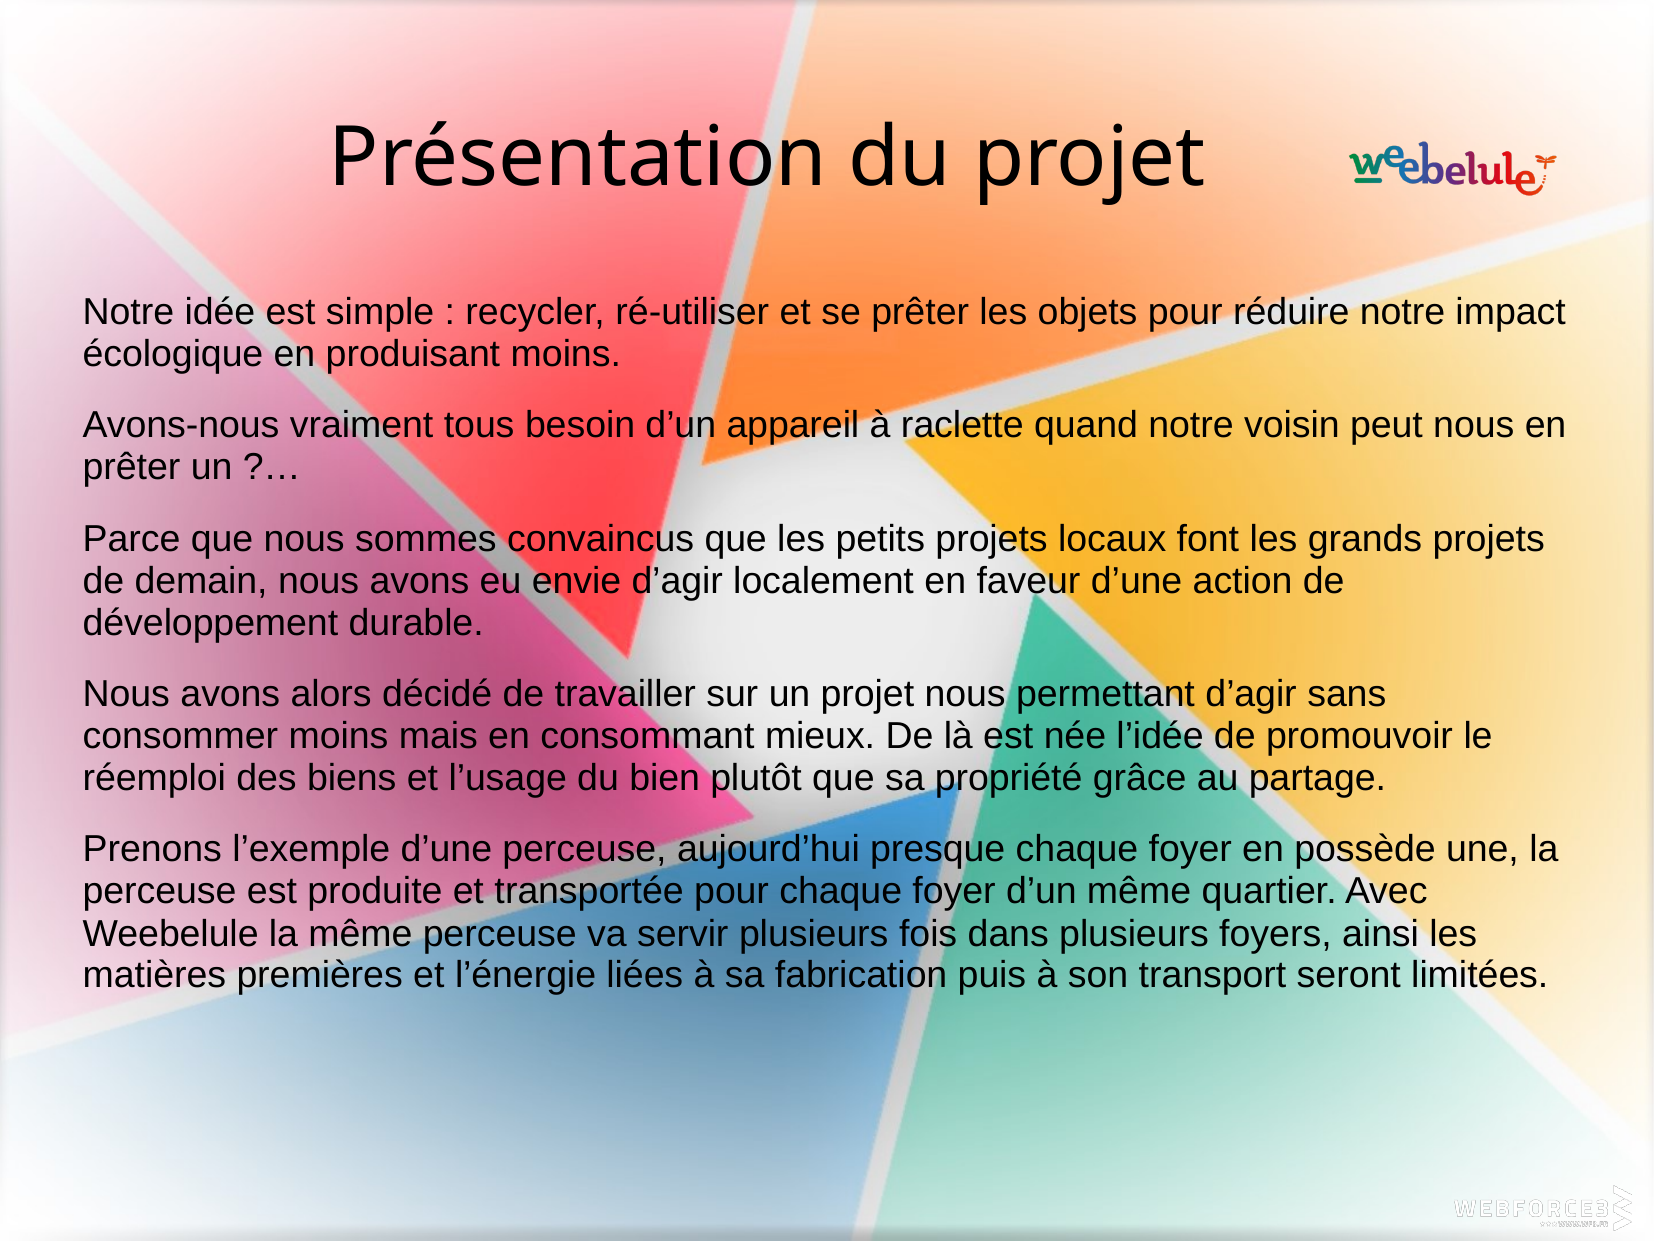

# Présentation du projet
Notre idée est simple : recycler, ré-utiliser et se prêter les objets pour réduire notre impact écologique en produisant moins.
Avons-nous vraiment tous besoin d’un appareil à raclette quand notre voisin peut nous en prêter un ?…
Parce que nous sommes convaincus que les petits projets locaux font les grands projets de demain, nous avons eu envie d’agir localement en faveur d’une action de développement durable.
Nous avons alors décidé de travailler sur un projet nous permettant d’agir sans consommer moins mais en consommant mieux. De là est née l’idée de promouvoir le réemploi des biens et l’usage du bien plutôt que sa propriété grâce au partage.
Prenons l’exemple d’une perceuse, aujourd’hui presque chaque foyer en possède une, la perceuse est produite et transportée pour chaque foyer d’un même quartier. Avec Weebelule la même perceuse va servir plusieurs fois dans plusieurs foyers, ainsi les matières premières et l’énergie liées à sa fabrication puis à son transport seront limitées.